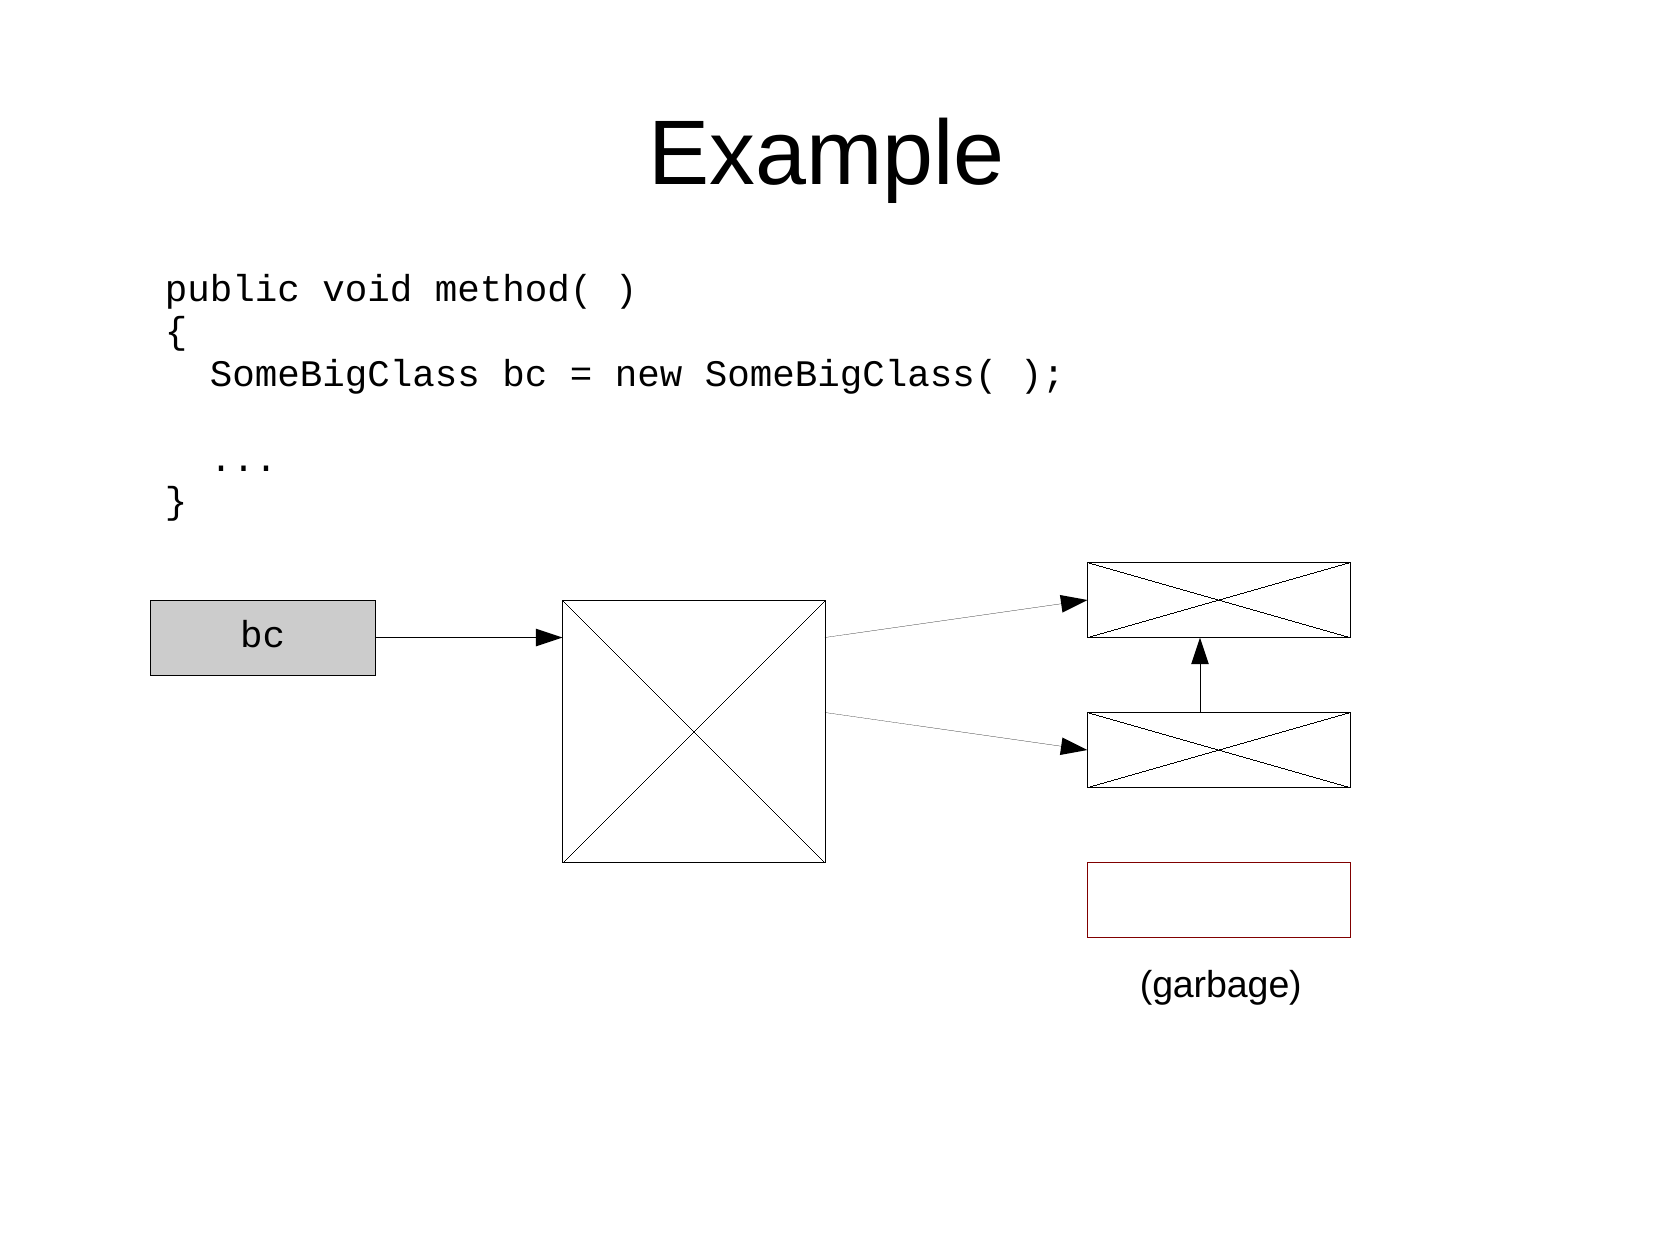

# Example
public void method( )
{
 SomeBigClass bc = new SomeBigClass( );
 ...
}
bc
(garbage)